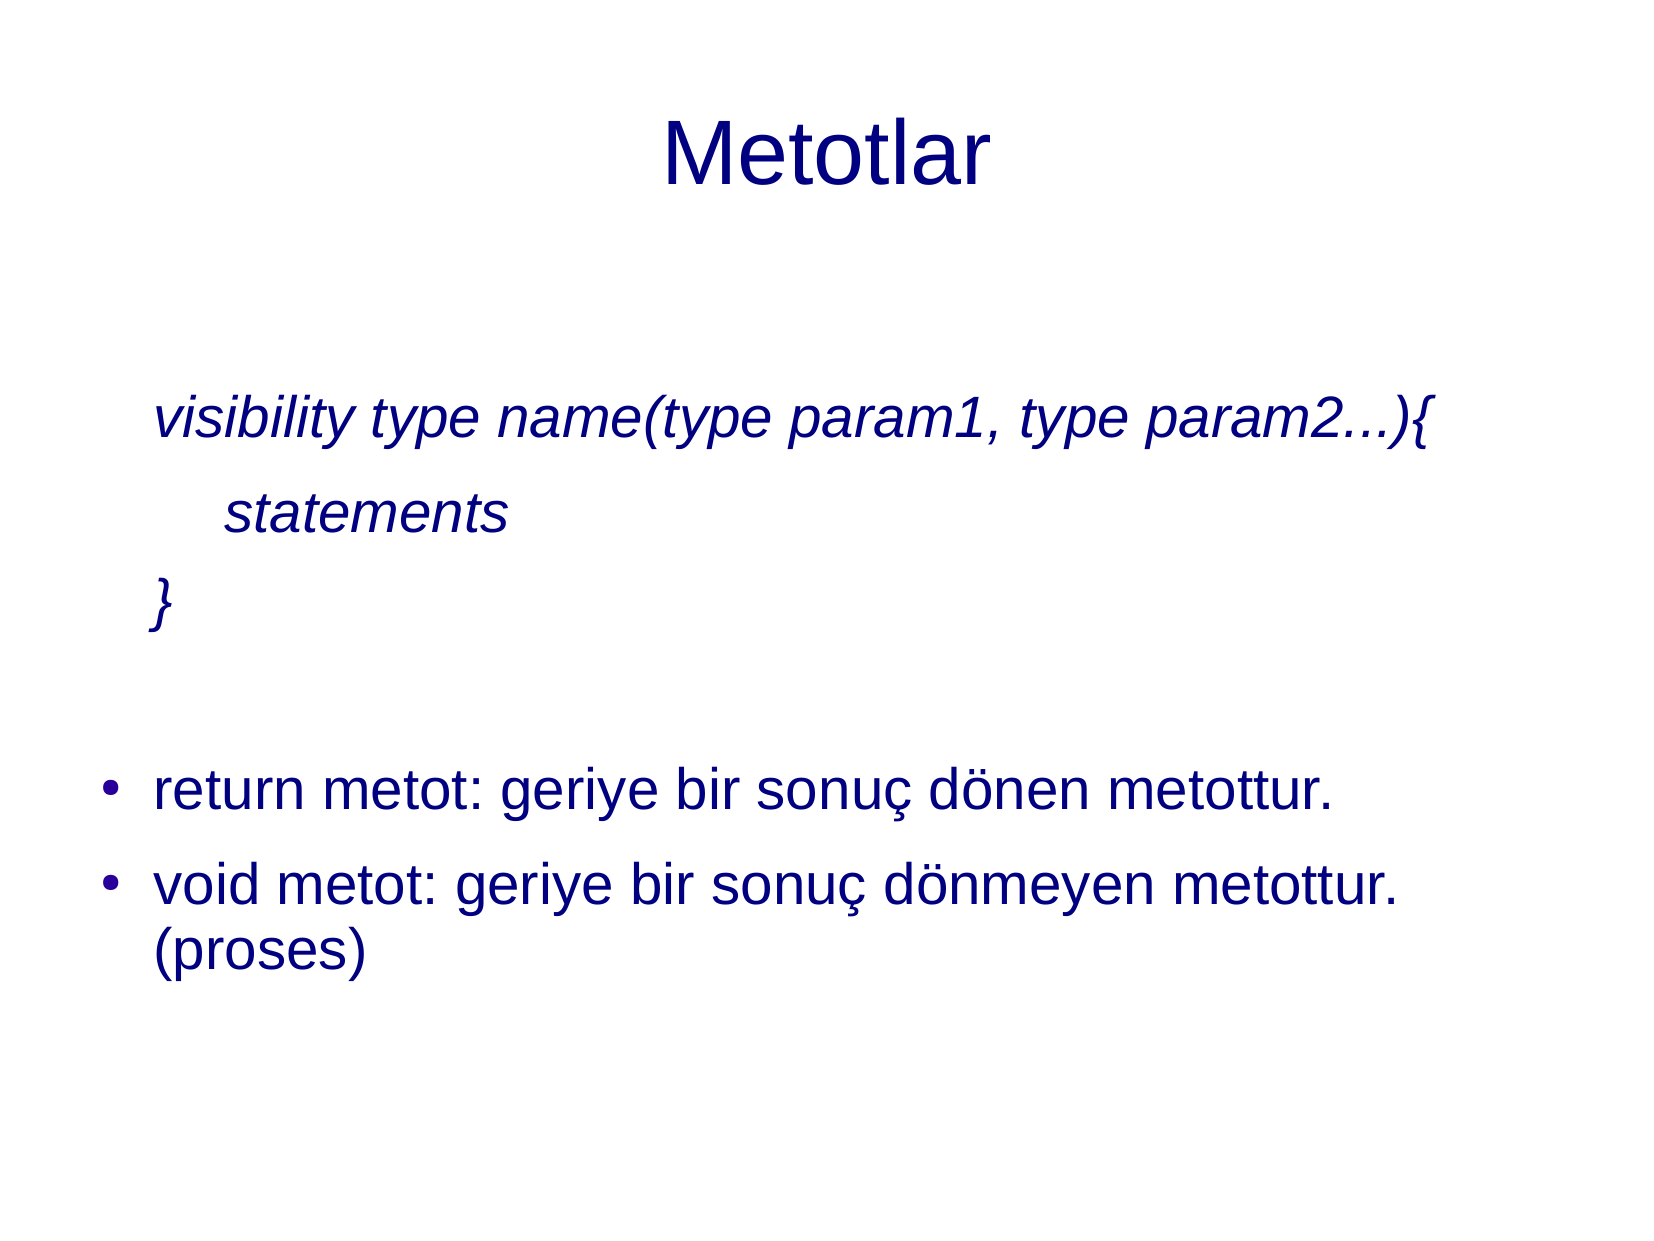

# Metotlar
visibility type name(type param1, type param2...){
statements
}
return metot: geriye bir sonuç dönen metottur.
void metot: geriye bir sonuç dönmeyen metottur.(proses)